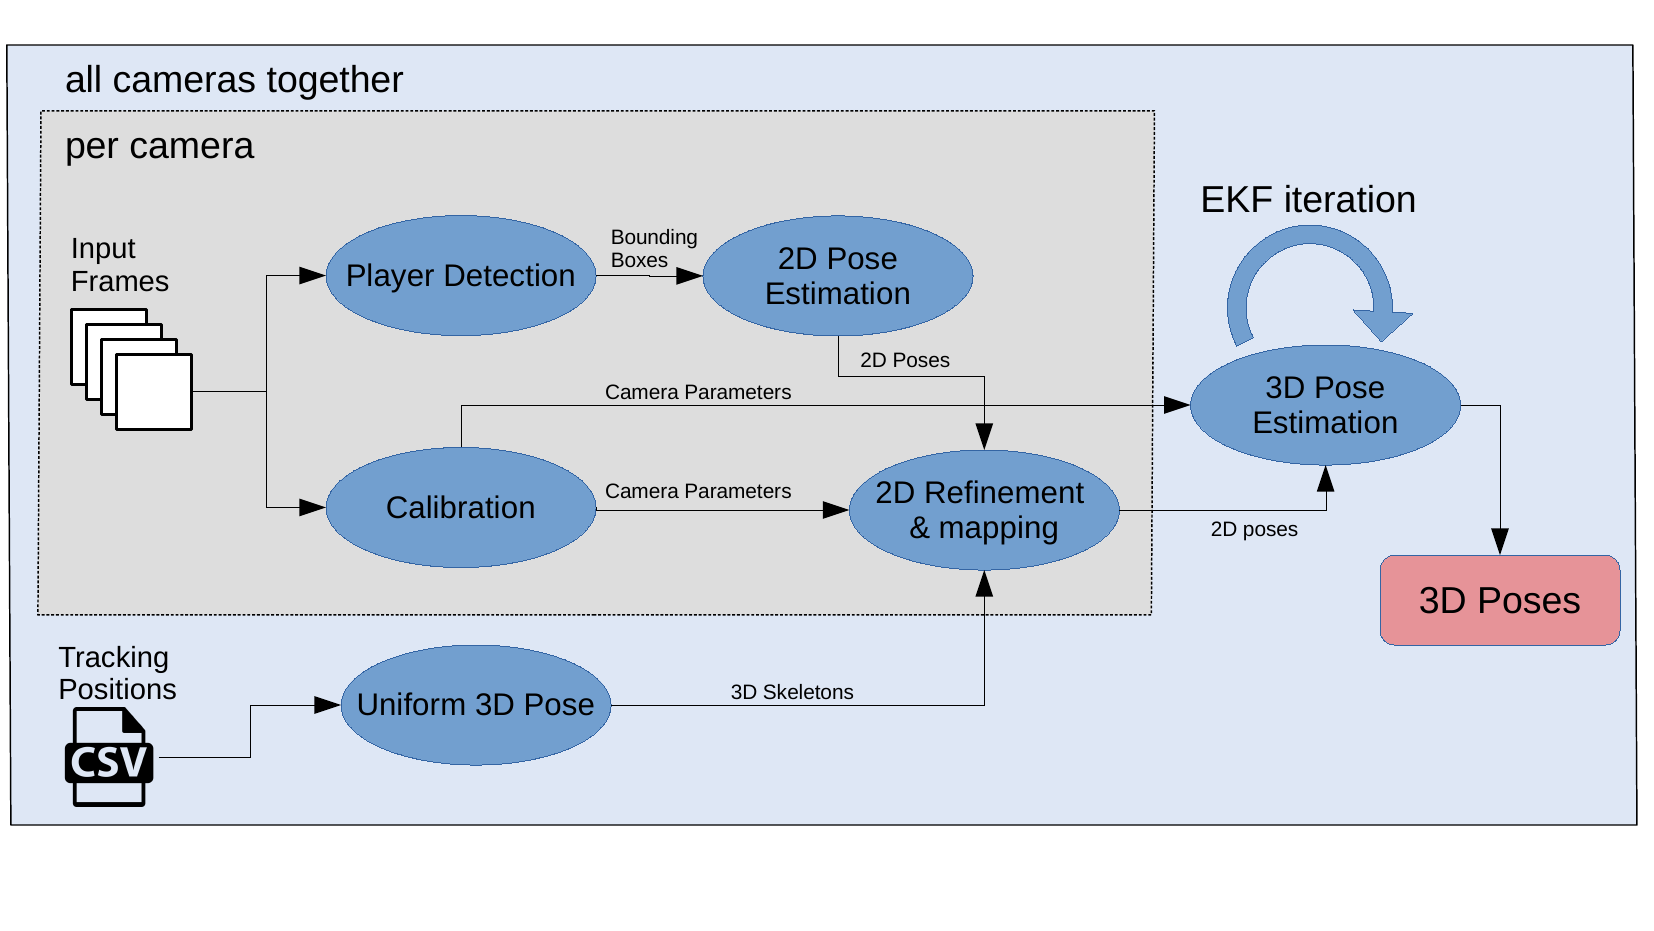

all cameras together
per camera
EKF iteration
Player Detection
2D Pose
Estimation
Bounding
Boxes
Input Frames
2D Poses
3D Pose
Estimation
Camera Parameters
Calibration
2D Refinement
& mapping
Camera Parameters
2D poses
3D Poses
Tracking Positions
Uniform 3D Pose
3D Skeletons